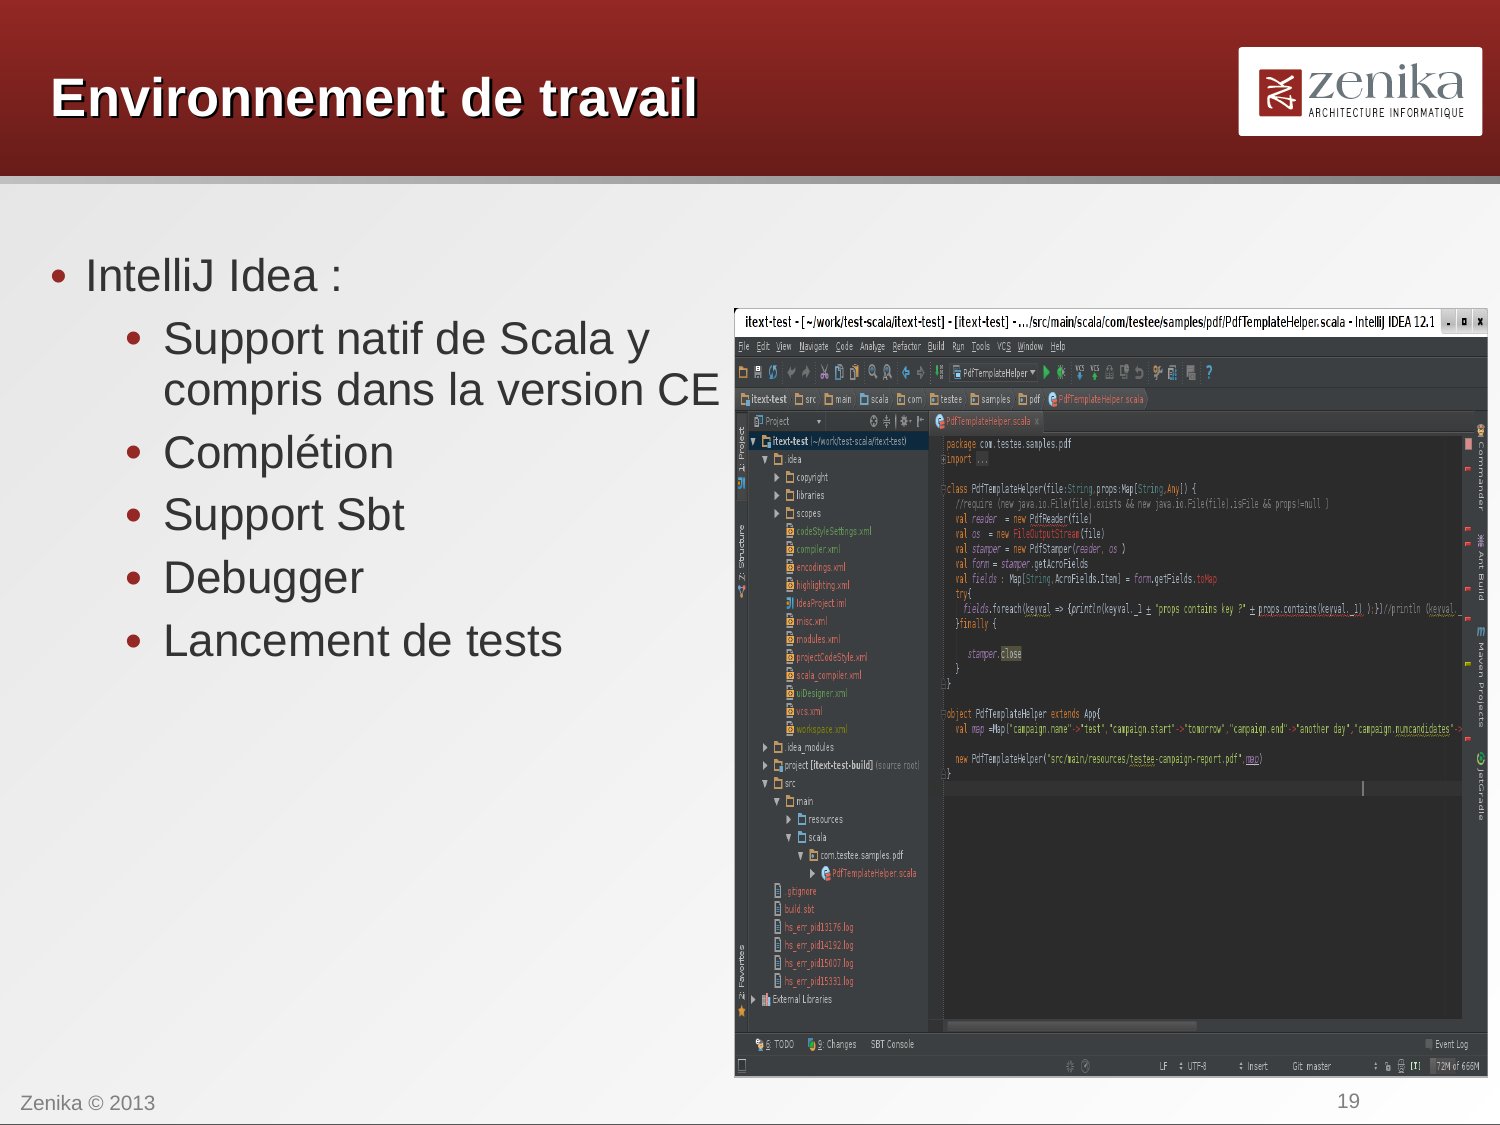

# Environnement de travail
IntelliJ Idea :
Support natif de Scala y compris dans la version CE
Complétion
Support Sbt
Debugger
Lancement de tests